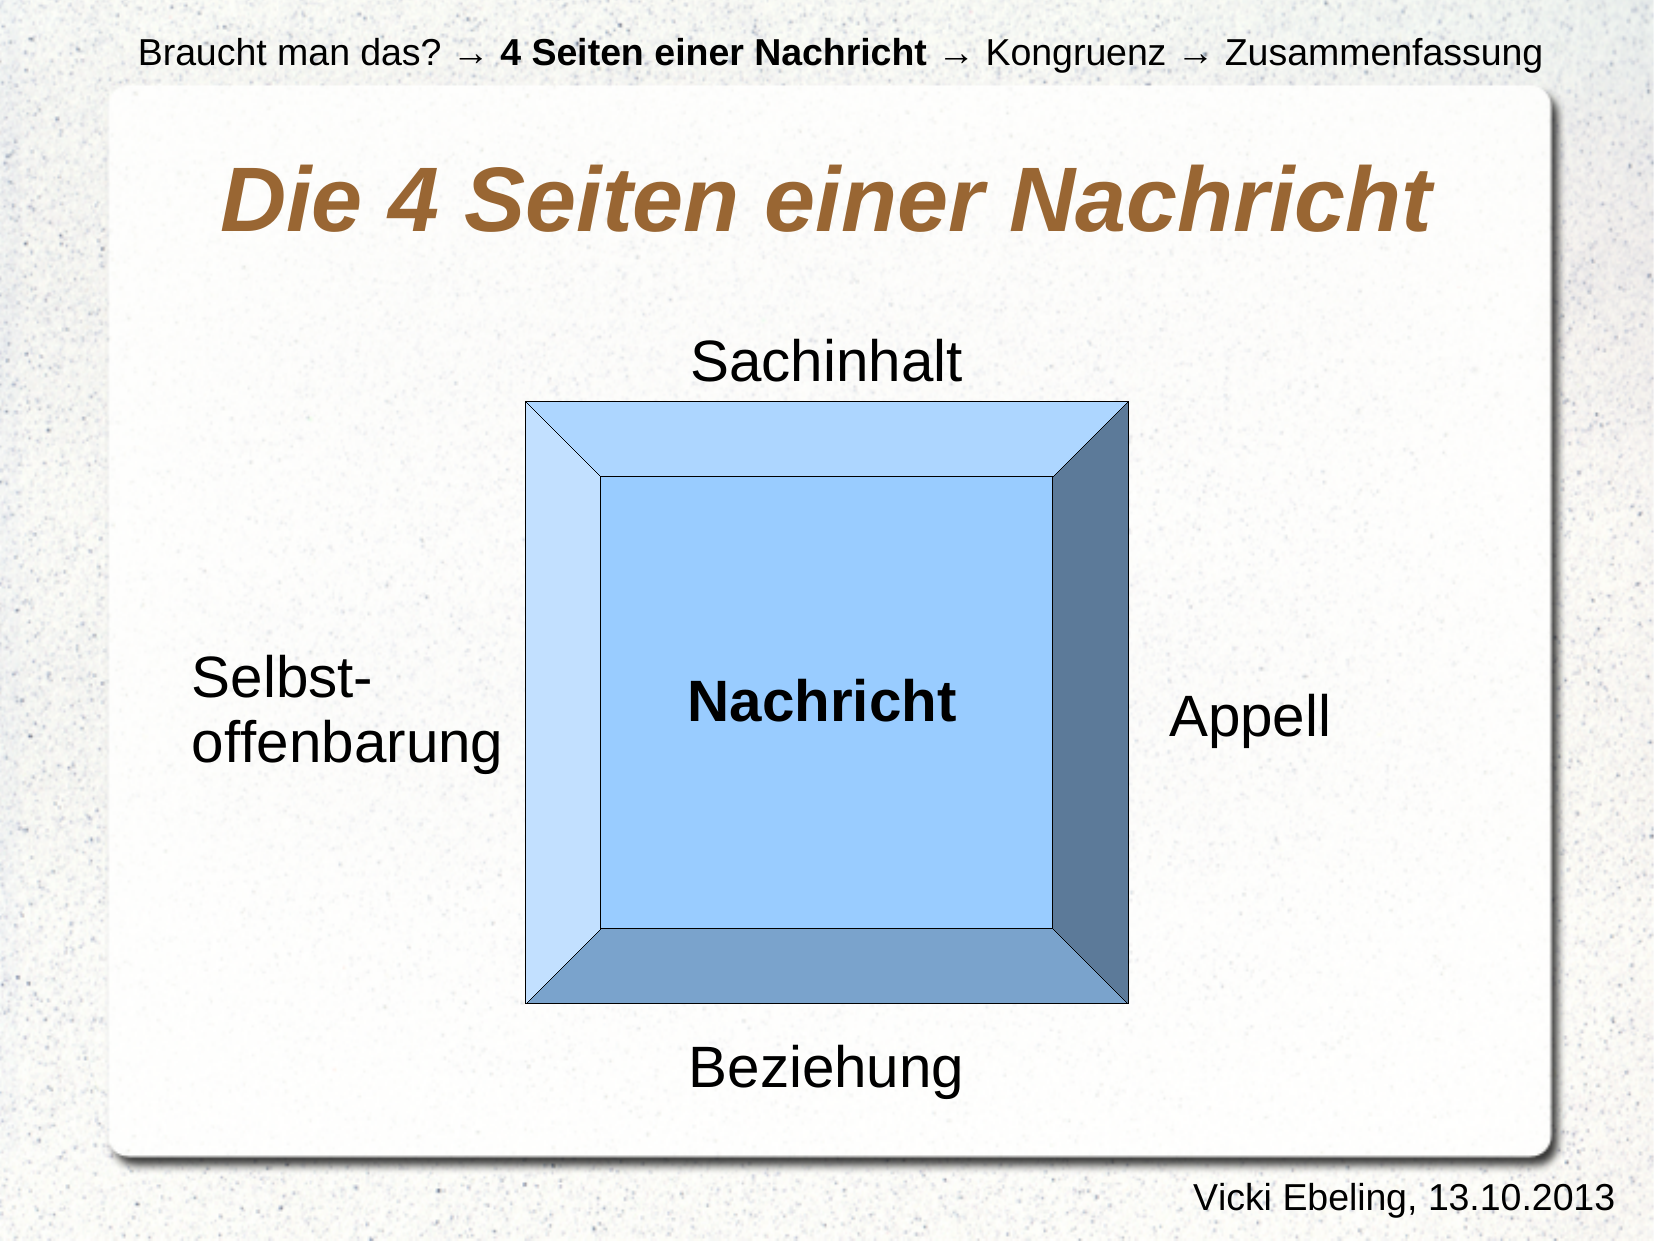

# Die 4 Seiten einer Nachricht
Braucht man das? → 4 Seiten einer Nachricht → Kongruenz → Zusammenfassung
Sachinhalt
Selbst-
offenbarung
Nachricht
Appell
Beziehung
Vicki Ebeling, 13.10.2013